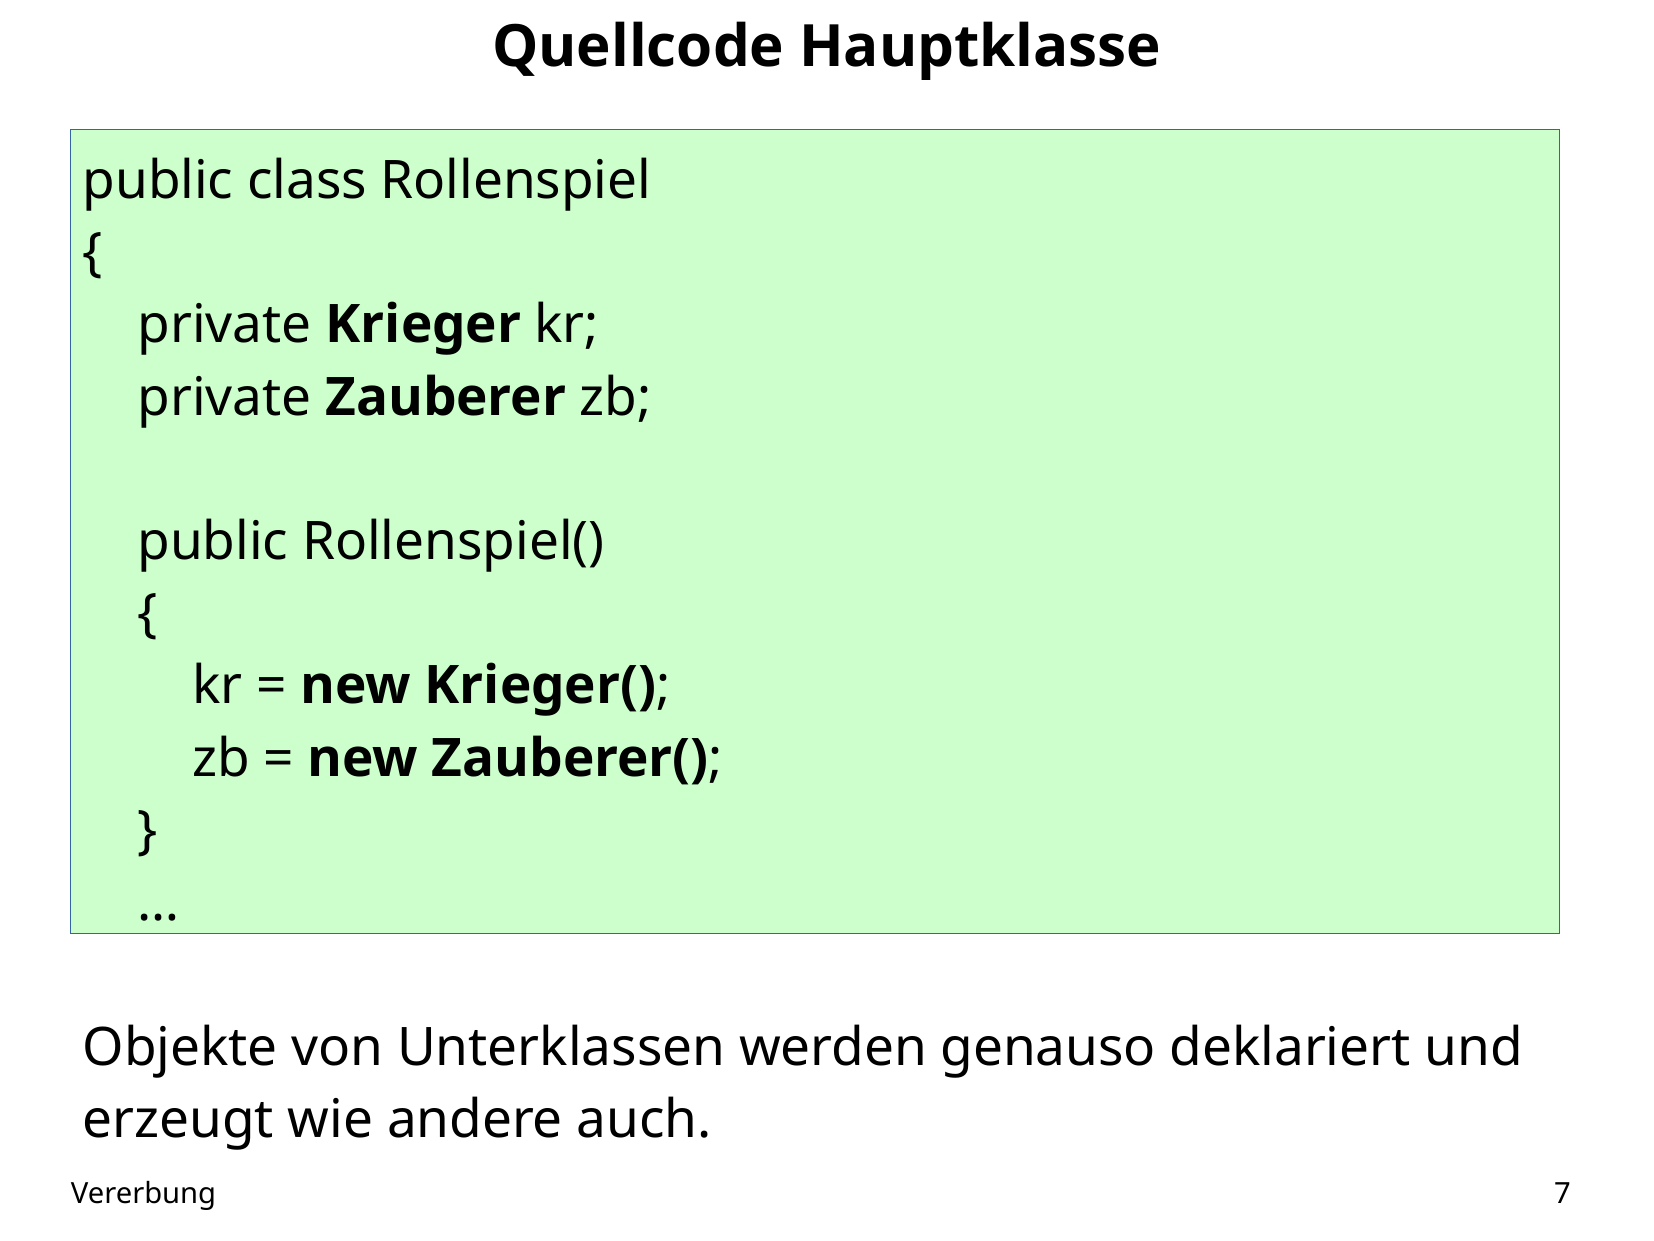

# Quellcode Hauptklasse
public class Rollenspiel
{
 private Krieger kr;
 private Zauberer zb;
 public Rollenspiel()
 {
 kr = new Krieger();
 zb = new Zauberer();
 }
 …
Objekte von Unterklassen werden genauso deklariert und erzeugt wie andere auch.
Vererbung
7